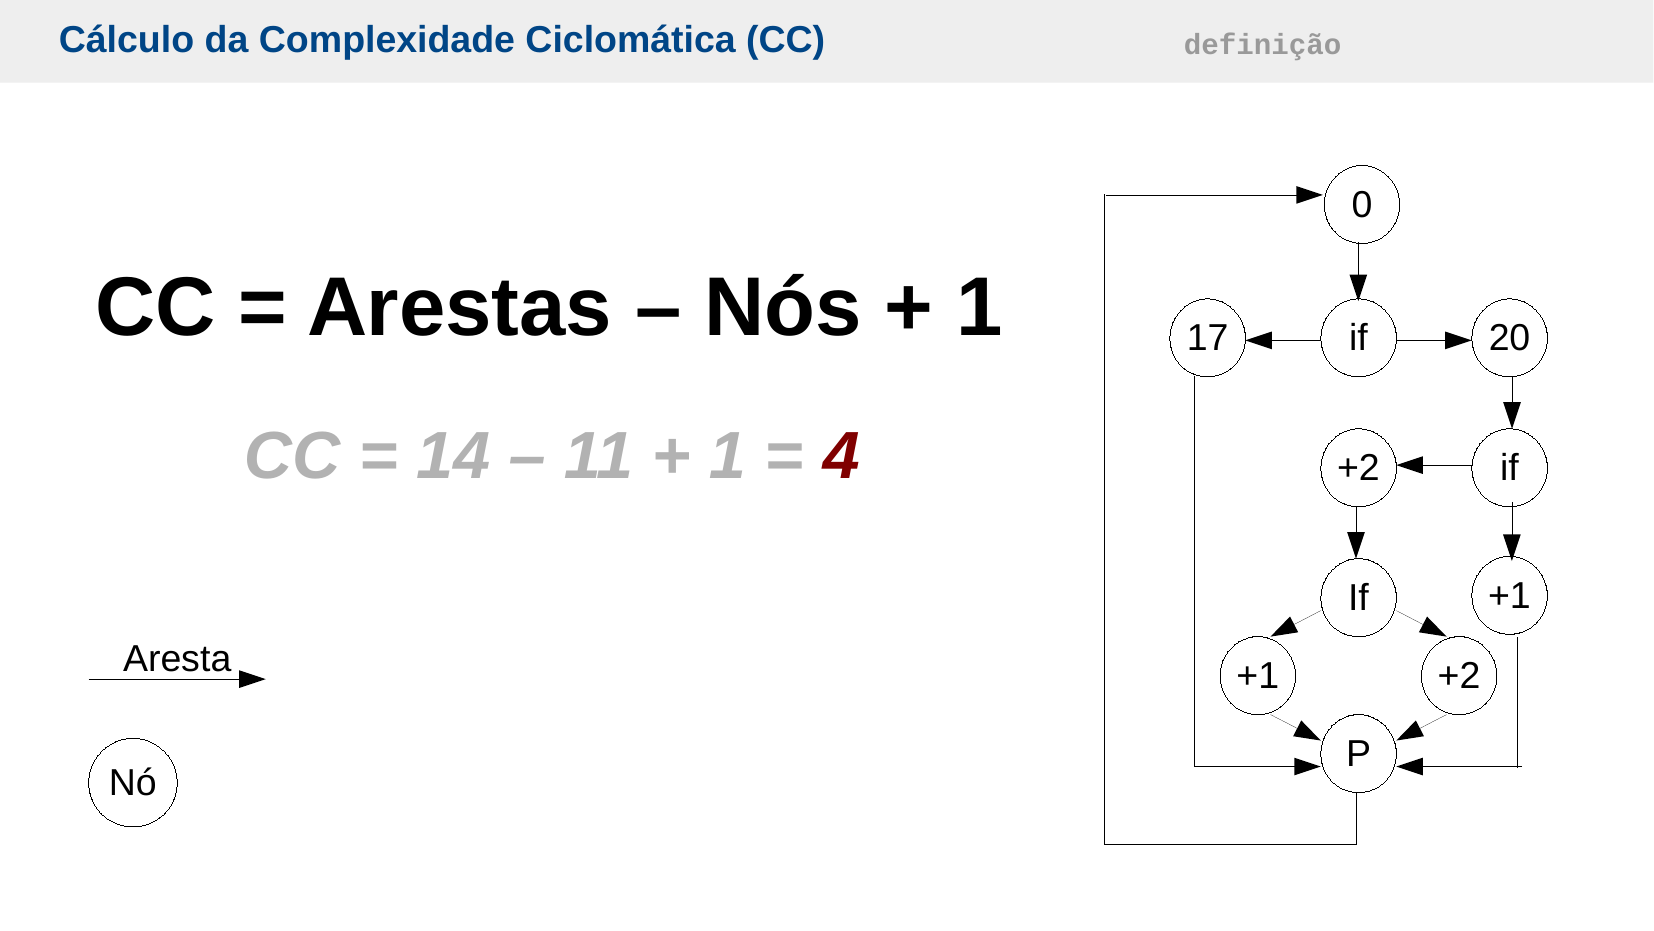

Cálculo da Complexidade Ciclomática (CC)
definição
# Cálculo da Complexidade Ciclomática
Conceito
0
17
if
20
+2
if
+1
If
+1
+2
P
CC = Arestas – Nós + 1
CC = 14 – 11 + 1 = 4
Aresta
Nó